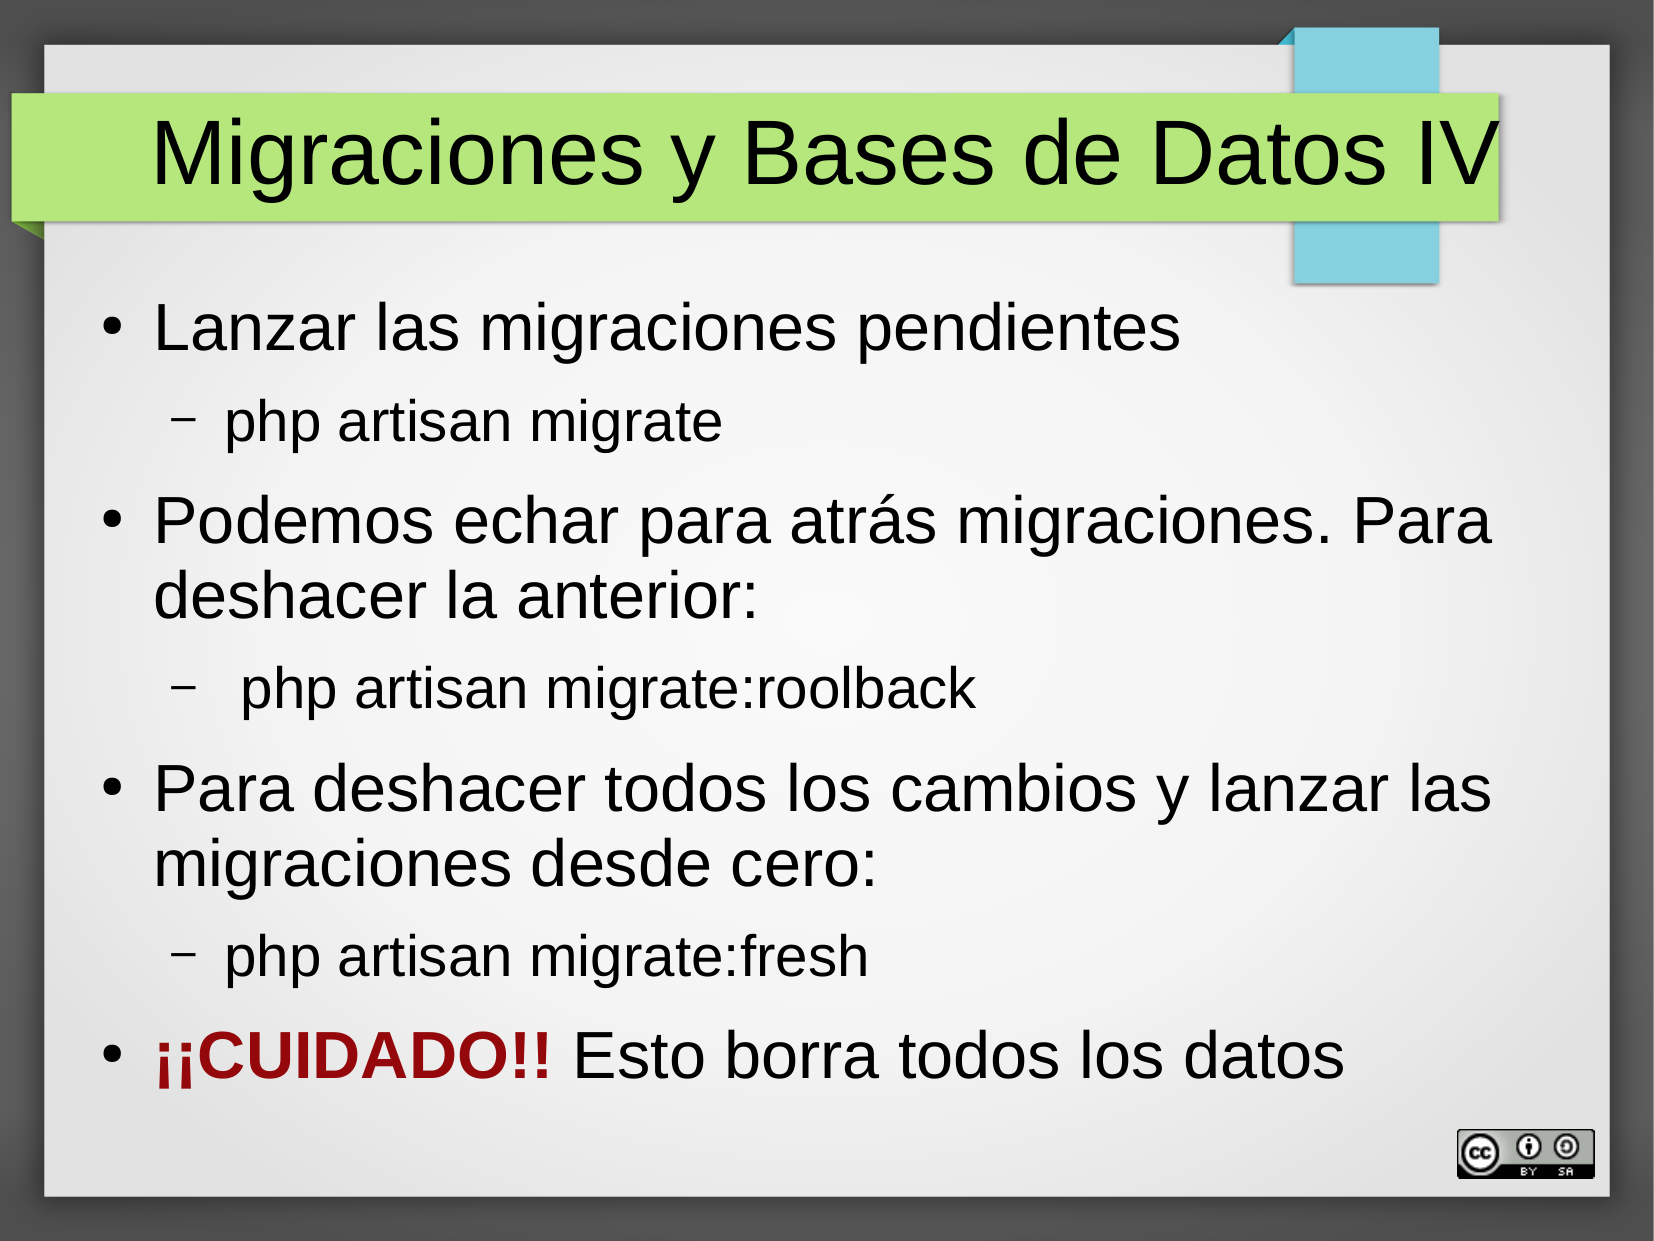

# Migraciones y Bases de Datos IV
Lanzar las migraciones pendientes
php artisan migrate
Podemos echar para atrás migraciones. Para deshacer la anterior:
 php artisan migrate:roolback
Para deshacer todos los cambios y lanzar las migraciones desde cero:
php artisan migrate:fresh
¡¡CUIDADO!! Esto borra todos los datos